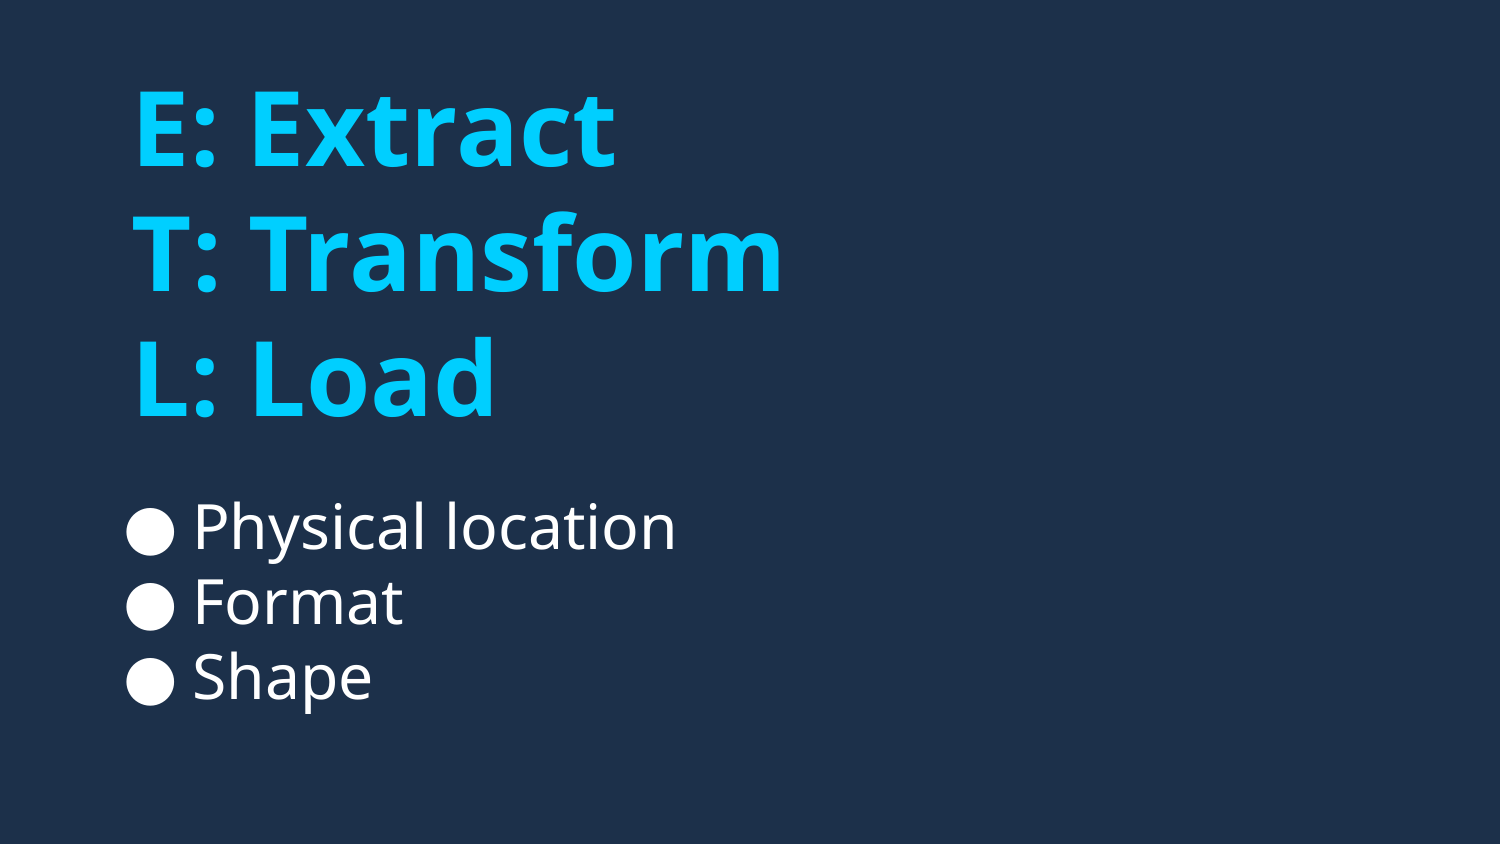

# E: Extract T: Transform L: Load
Physical location
Format
Shape